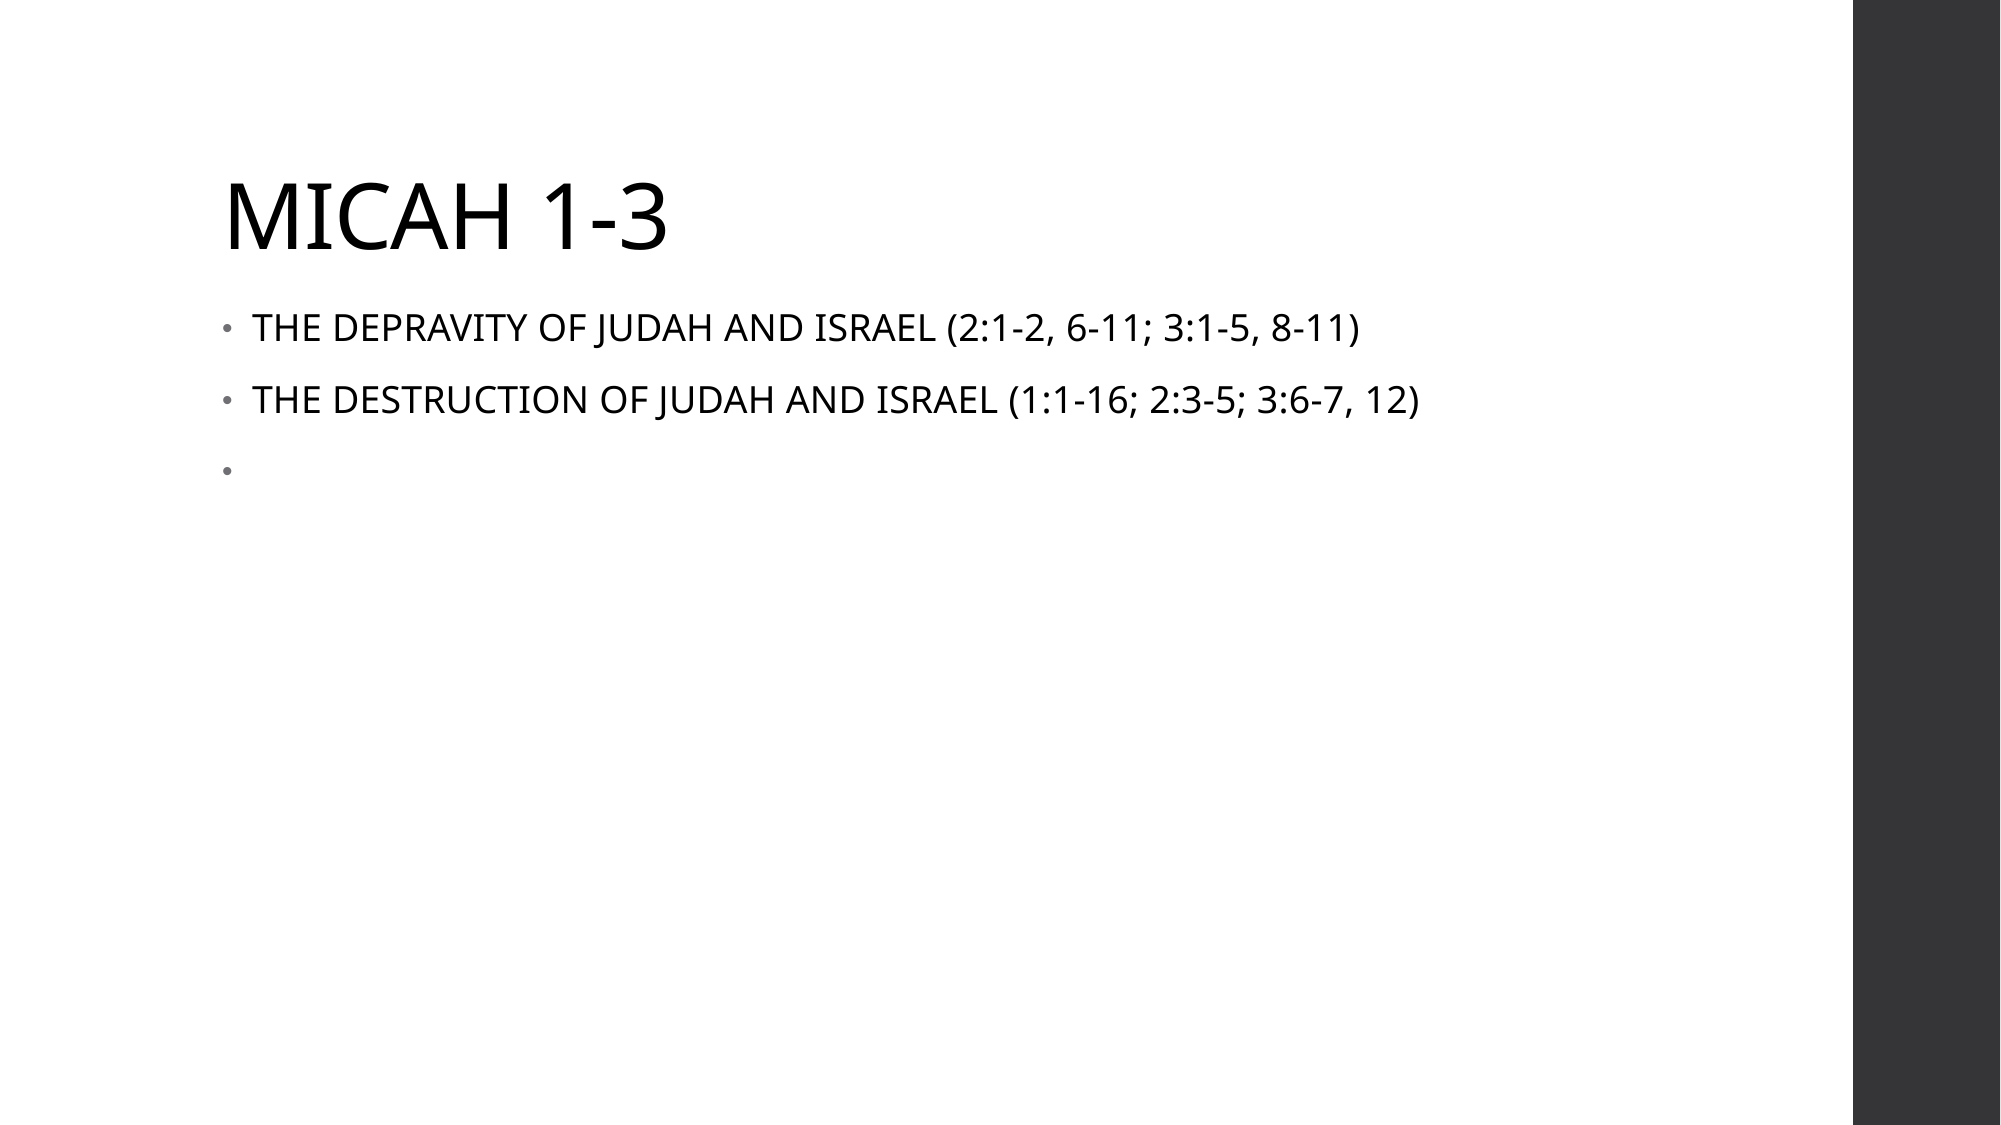

# MICAH 1-3
THE DEPRAVITY OF JUDAH AND ISRAEL (2:1-2, 6-11; 3:1-5, 8-11)
THE DESTRUCTION OF JUDAH AND ISRAEL (1:1-16; 2:3-5; 3:6-7, 12)